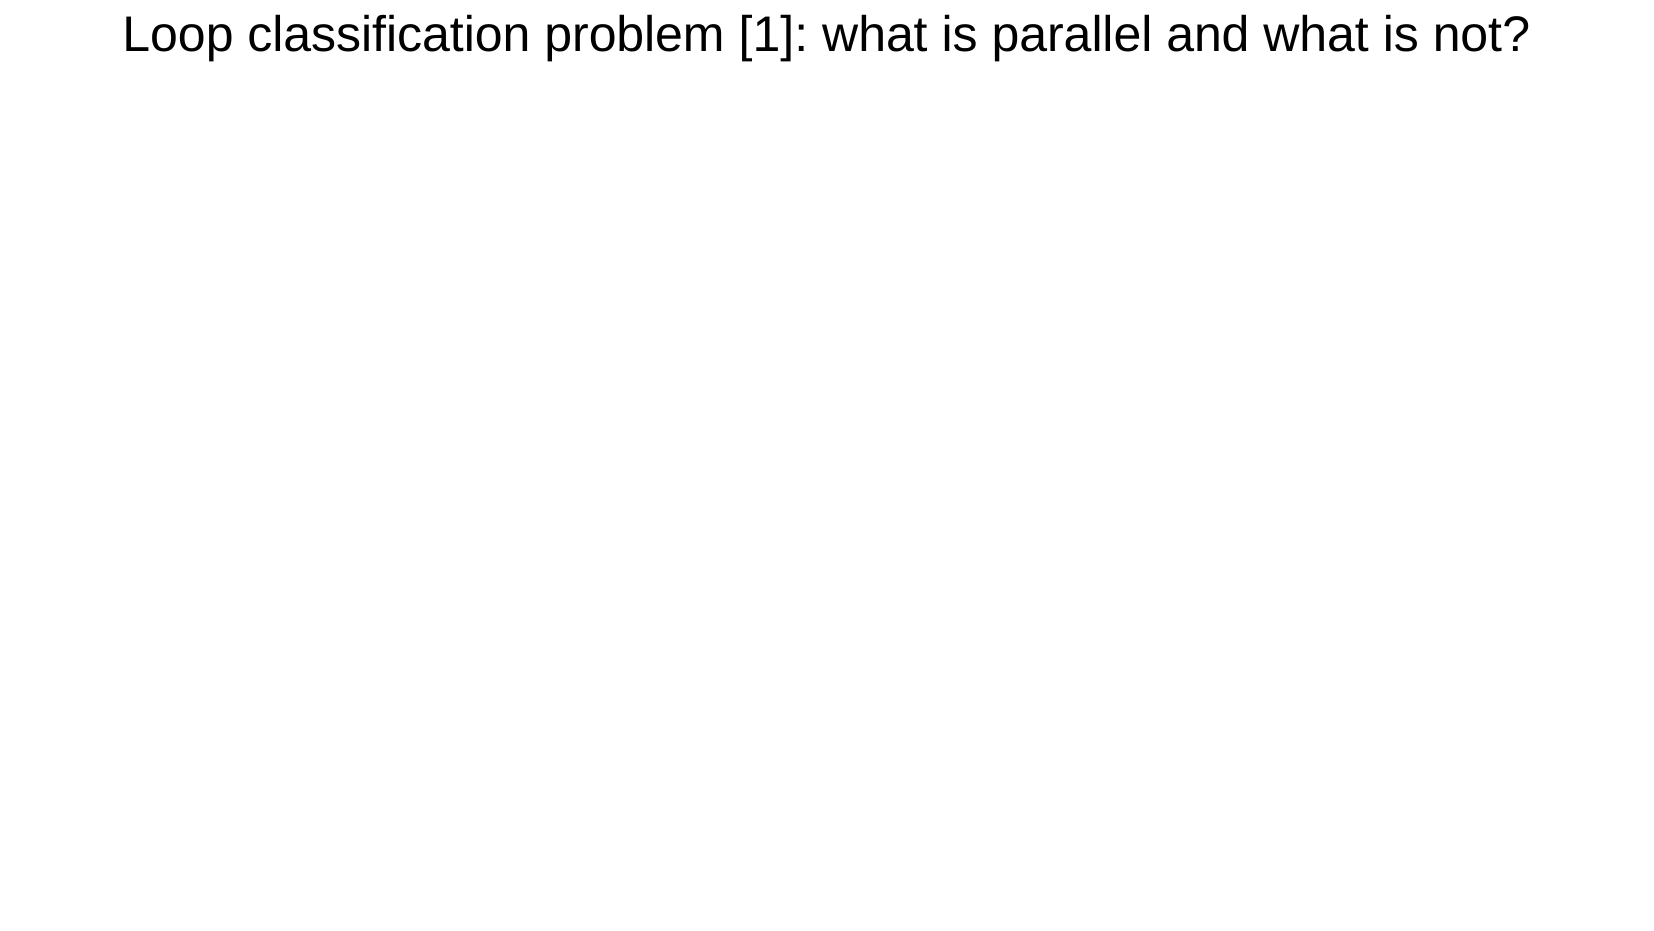

# Loop classification problem [1]: what is parallel and what is not?